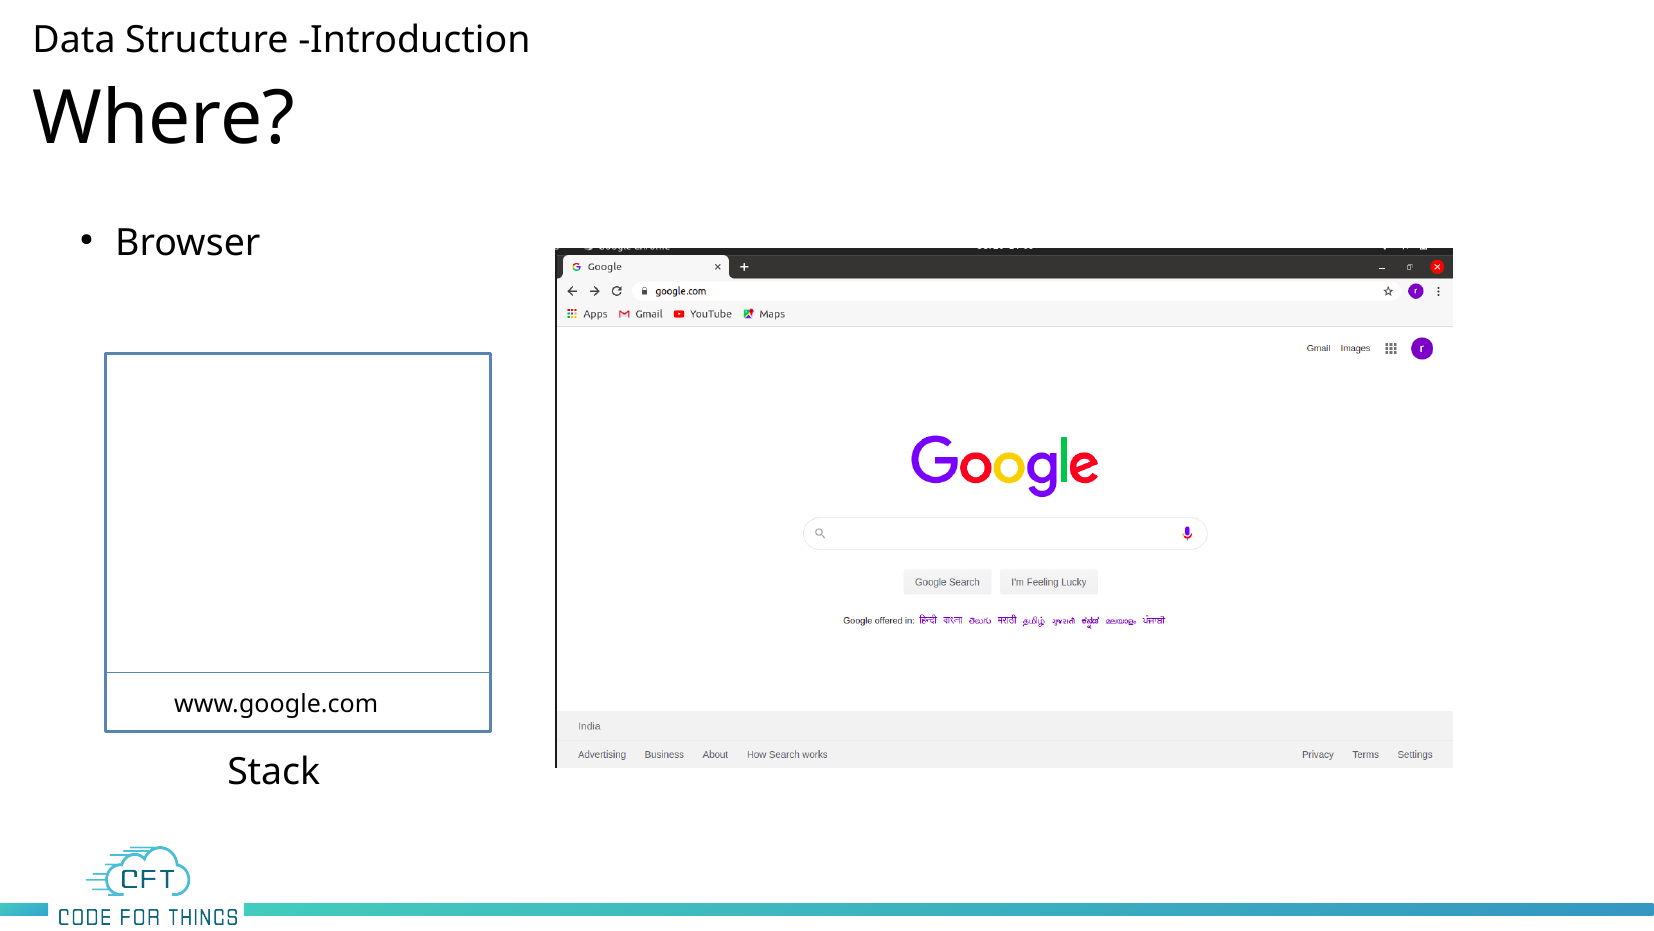

# Data Structure -Introduction Where?
Browser
www.google.com
Stack